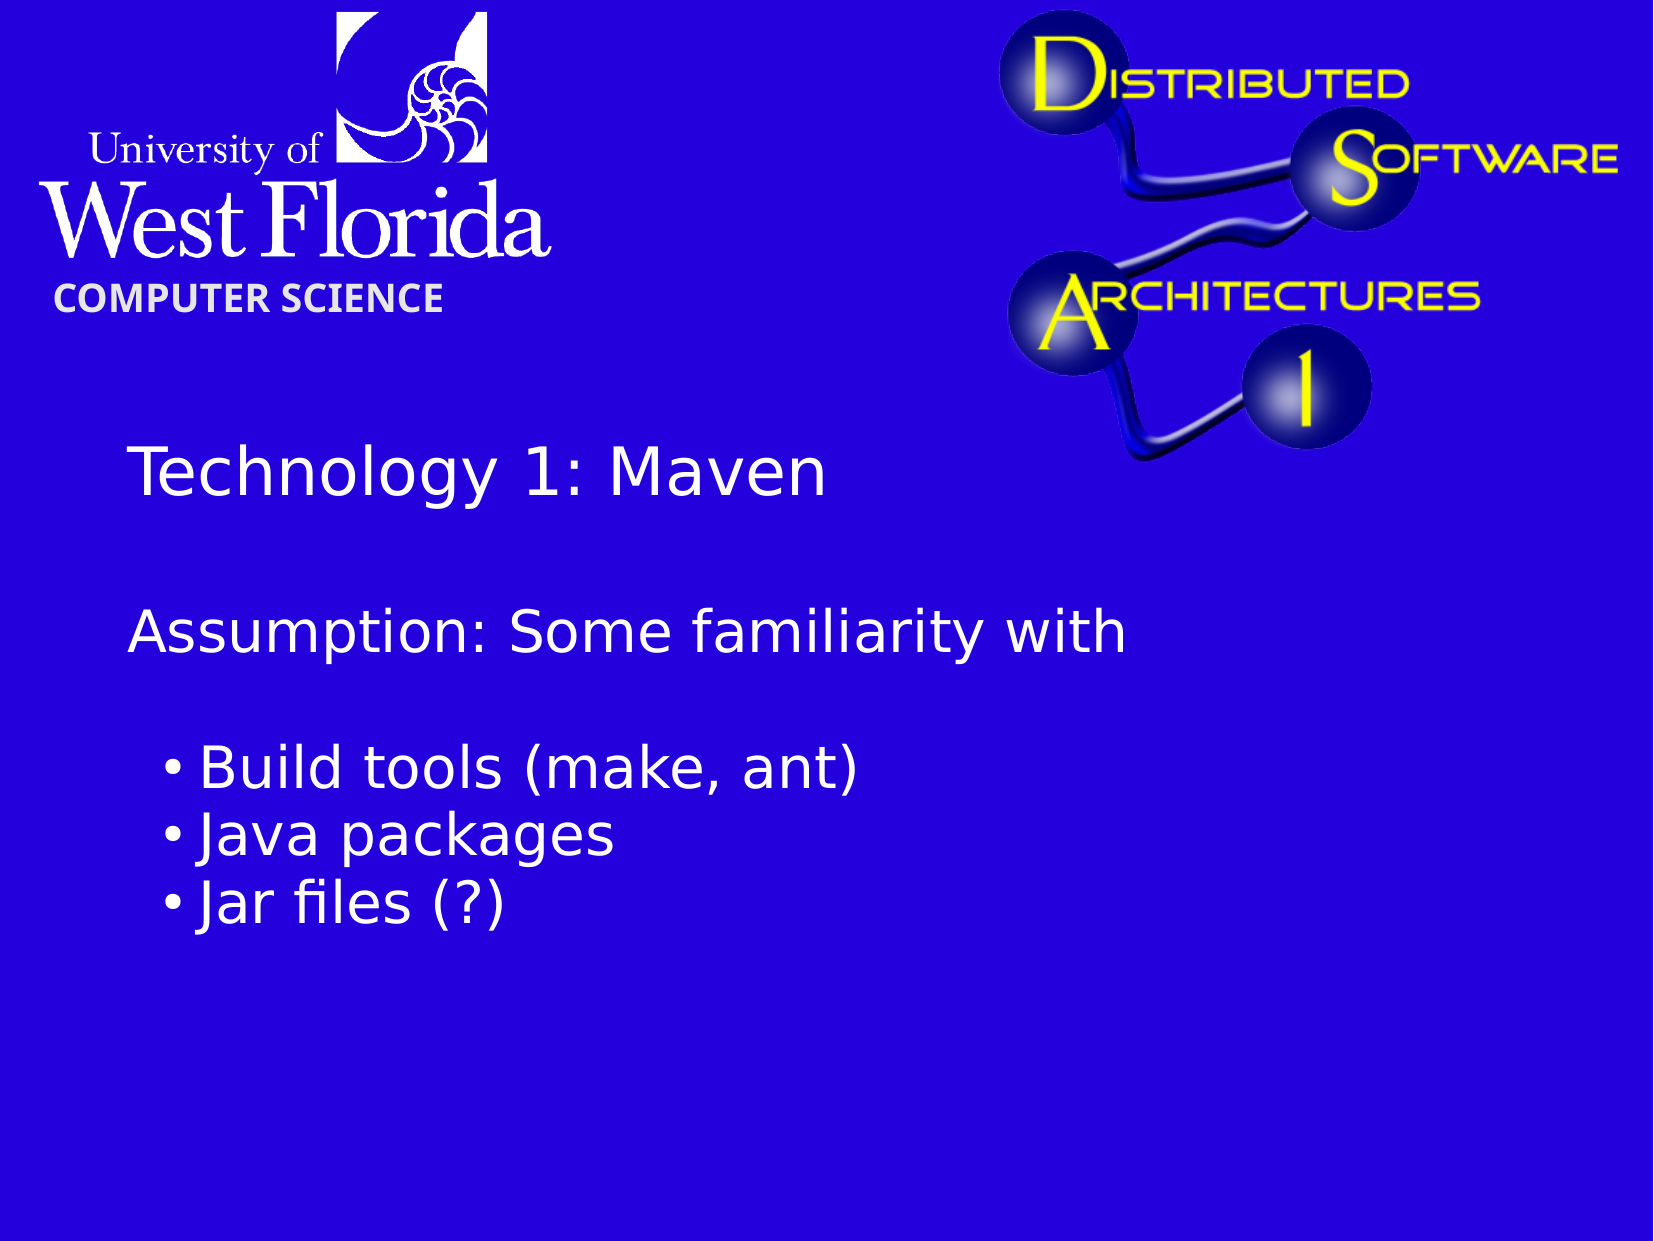

COMPUTER SCIENCE
Technology 1: Maven
Assumption: Some familiarity with
Build tools (make, ant)
Java packages
Jar files (?)